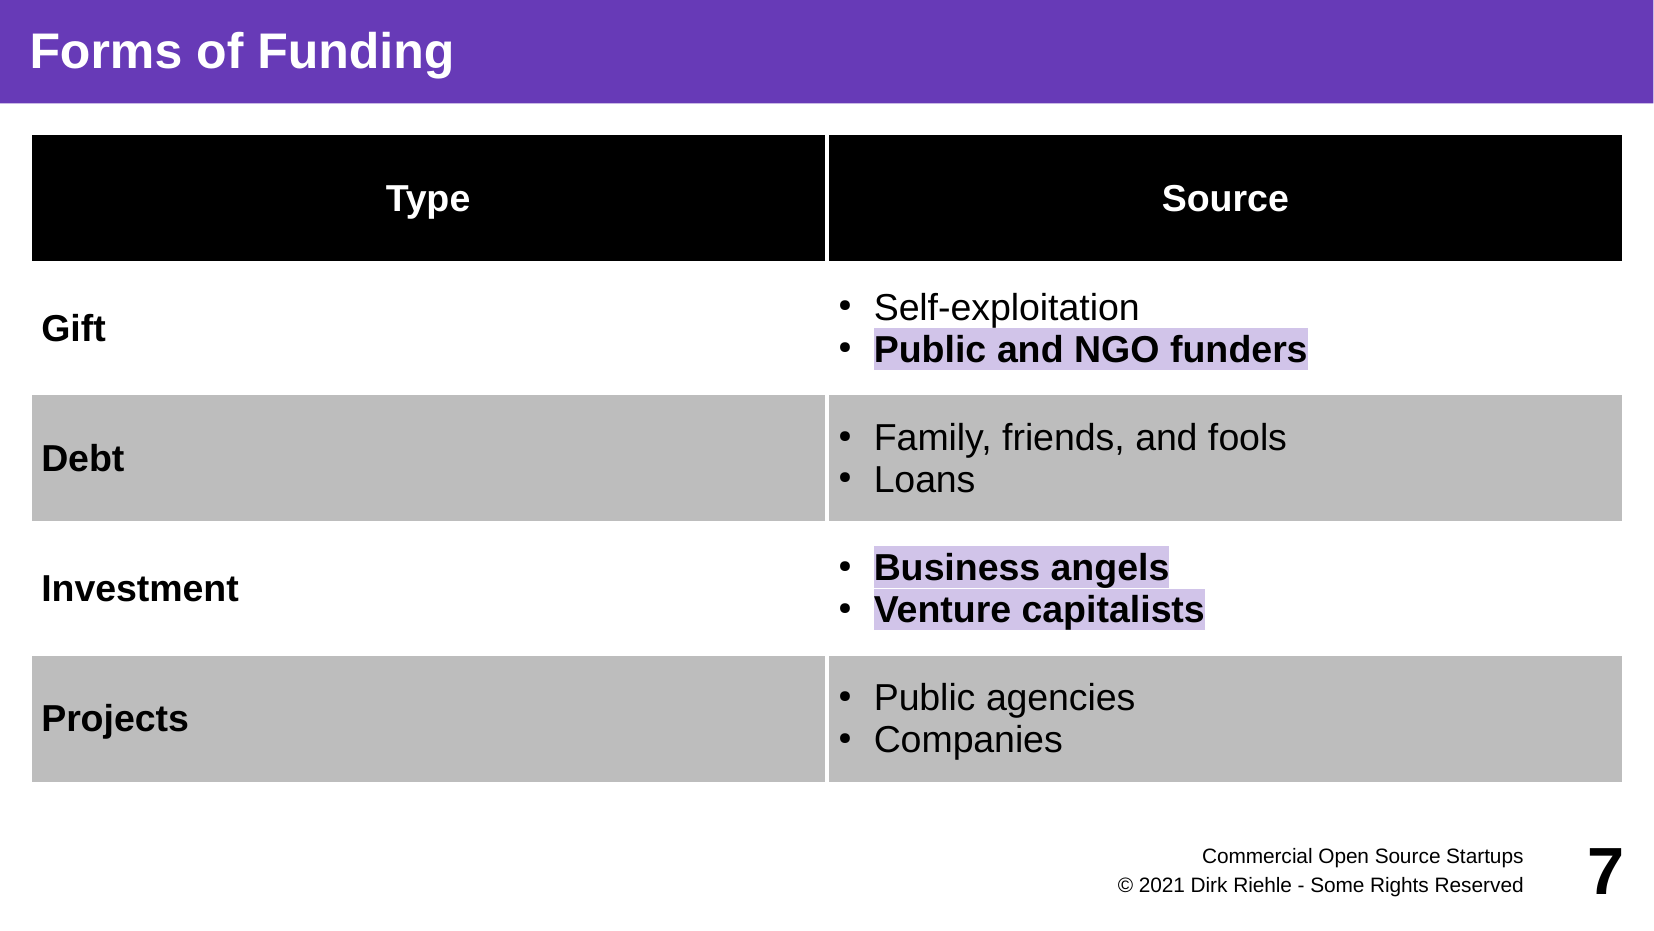

# Forms of Funding
| Type | Source |
| --- | --- |
| Gift | Self-exploitation Public and NGO funders |
| Debt | Family, friends, and fools Loans |
| Investment | Business angels Venture capitalists |
| Projects | Public agencies Companies |
Commercial Open Source Startups
7
© 2021 Dirk Riehle - Some Rights Reserved